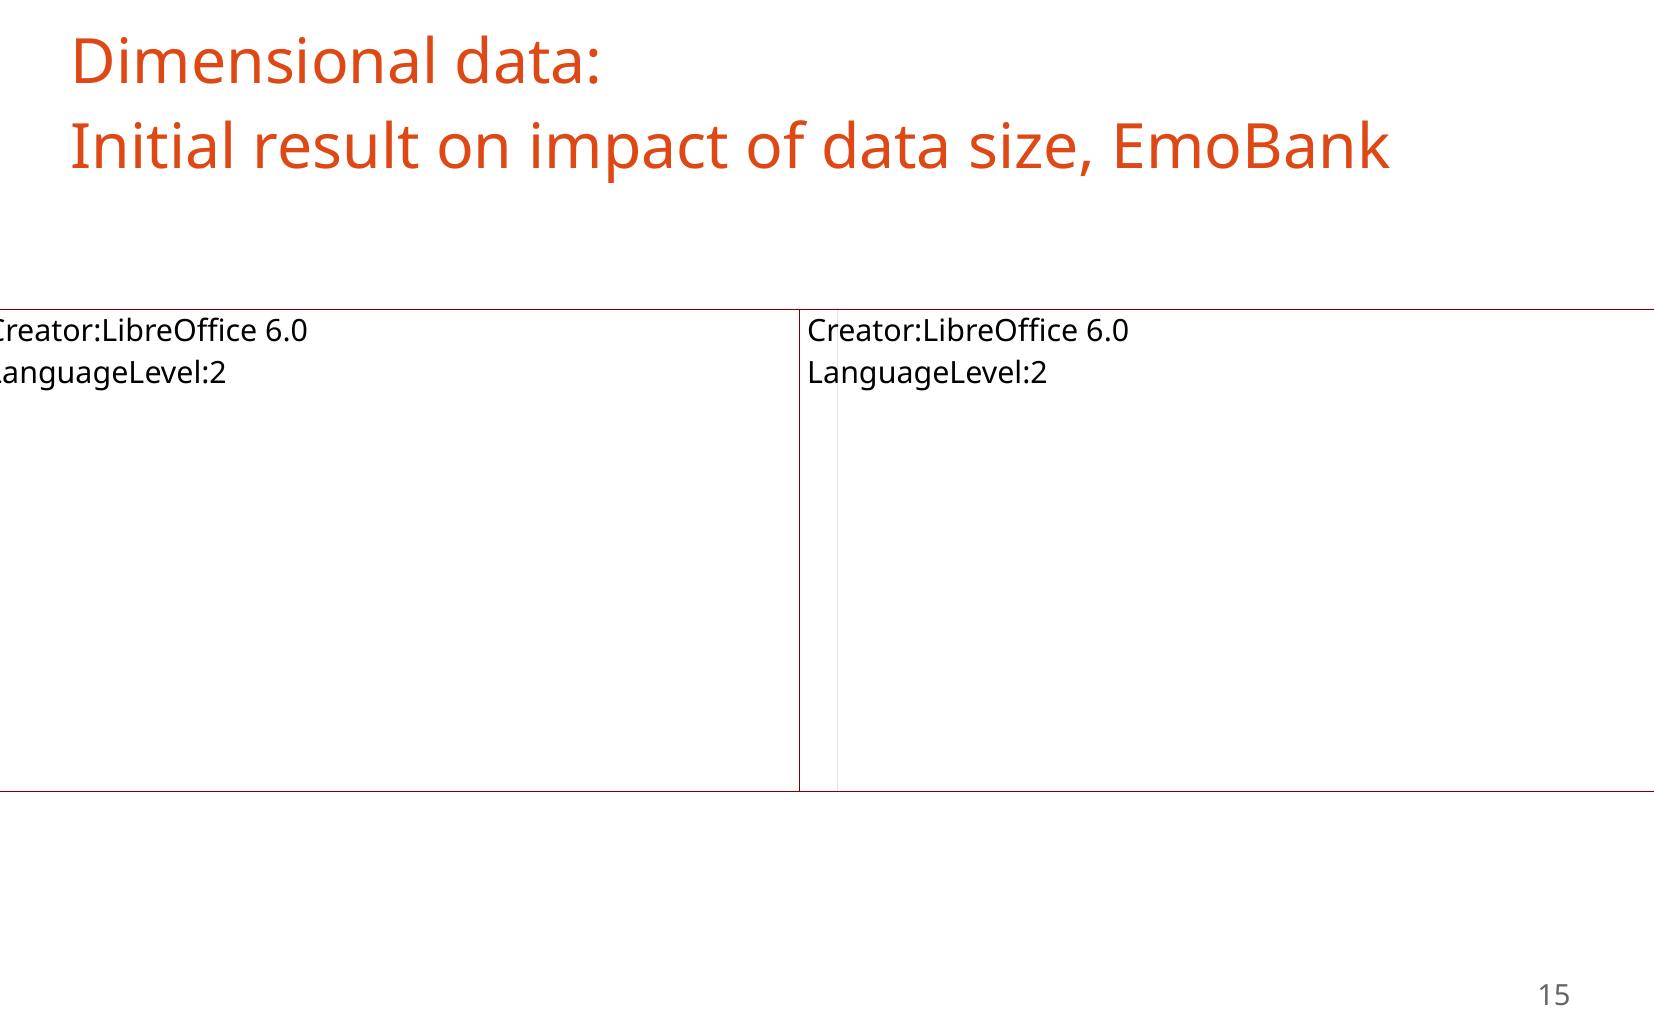

# Dimensional data: Initial result on impact of data size, EmoBank
15